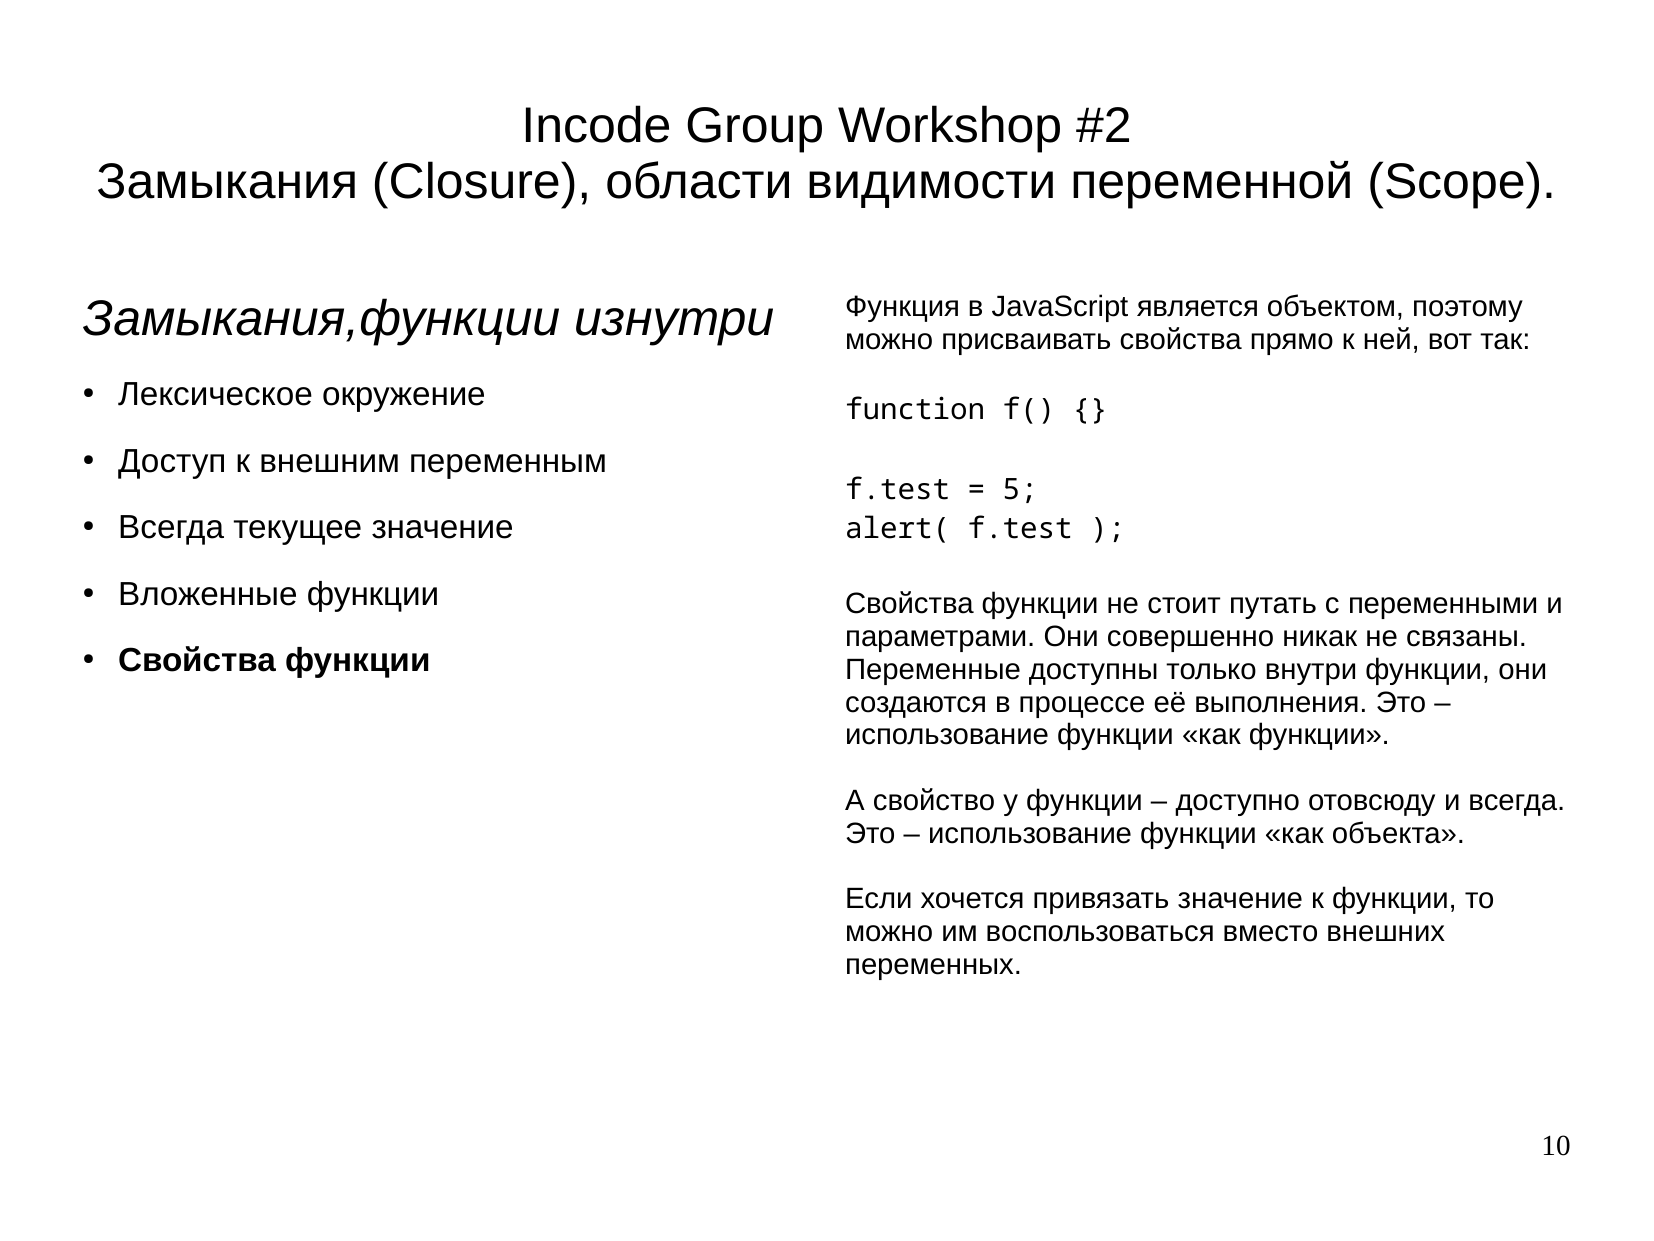

# Incode Group Workshop #2 Замыкания (Closure), области видимости переменной (Scope).
Замыкания,функции изнутри
Лексическое окружение
Доступ к внешним переменным
Всегда текущее значение
Вложенные функции
Свойства функции
Функция в JavaScript является объектом, поэтому можно присваивать свойства прямо к ней, вот так:
function f() {}
f.test = 5;
alert( f.test );
Свойства функции не стоит путать с переменными и параметрами. Они совершенно никак не связаны. Переменные доступны только внутри функции, они создаются в процессе её выполнения. Это – использование функции «как функции».
А свойство у функции – доступно отовсюду и всегда. Это – использование функции «как объекта».
Если хочется привязать значение к функции, то можно им воспользоваться вместо внешних переменных.
10